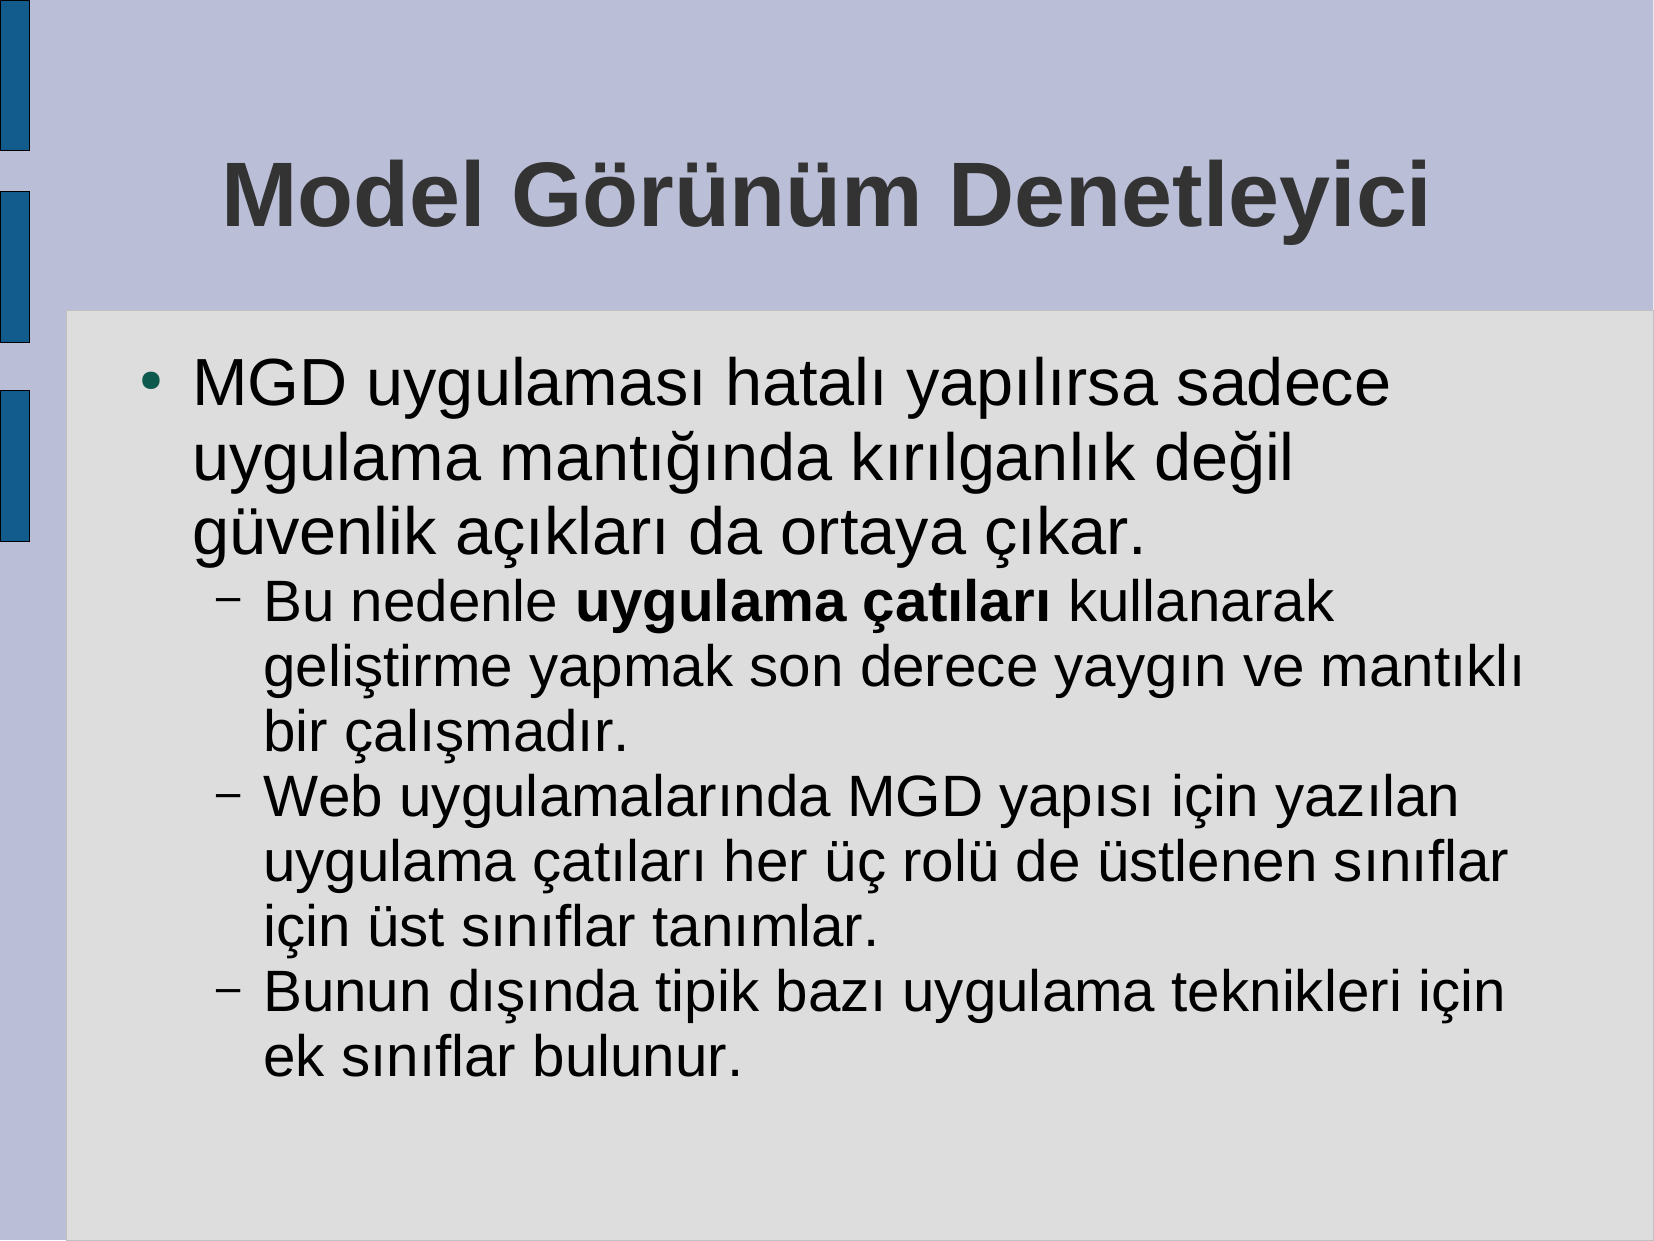

# Model Görünüm Denetleyici
MGD uygulaması hatalı yapılırsa sadece uygulama mantığında kırılganlık değil güvenlik açıkları da ortaya çıkar.
Bu nedenle uygulama çatıları kullanarak geliştirme yapmak son derece yaygın ve mantıklı bir çalışmadır.
Web uygulamalarında MGD yapısı için yazılan uygulama çatıları her üç rolü de üstlenen sınıflar için üst sınıflar tanımlar.
Bunun dışında tipik bazı uygulama teknikleri için ek sınıflar bulunur.